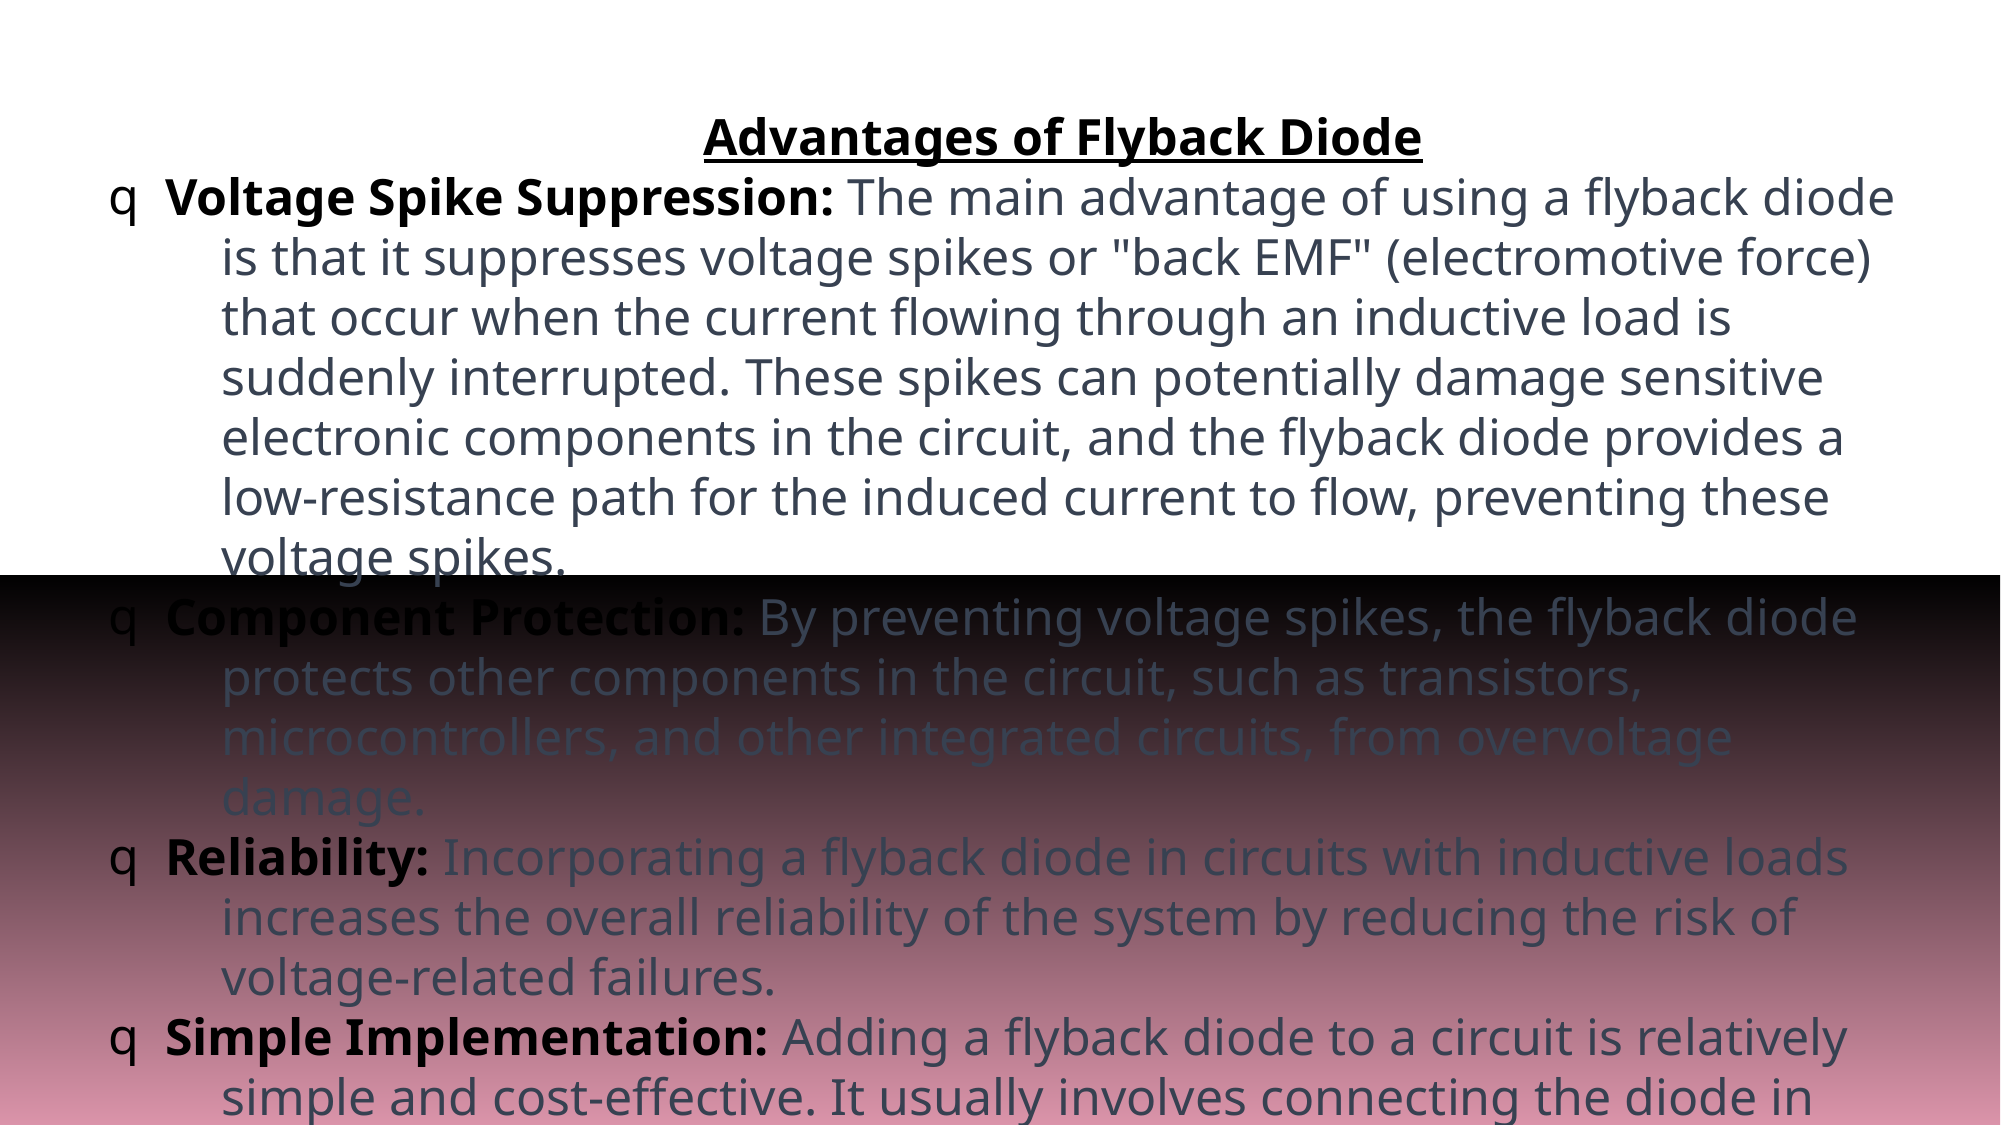

Advantages of Flyback Diode
Voltage Spike Suppression: The main advantage of using a flyback diode is that it suppresses voltage spikes or "back EMF" (electromotive force) that occur when the current flowing through an inductive load is suddenly interrupted. These spikes can potentially damage sensitive electronic components in the circuit, and the flyback diode provides a low-resistance path for the induced current to flow, preventing these voltage spikes.
Component Protection: By preventing voltage spikes, the flyback diode protects other components in the circuit, such as transistors, microcontrollers, and other integrated circuits, from overvoltage damage.
Reliability: Incorporating a flyback diode in circuits with inductive loads increases the overall reliability of the system by reducing the risk of voltage-related failures.
Simple Implementation: Adding a flyback diode to a circuit is relatively simple and cost-effective. It usually involves connecting the diode in reverse (reverse-biased) across the inductive load.